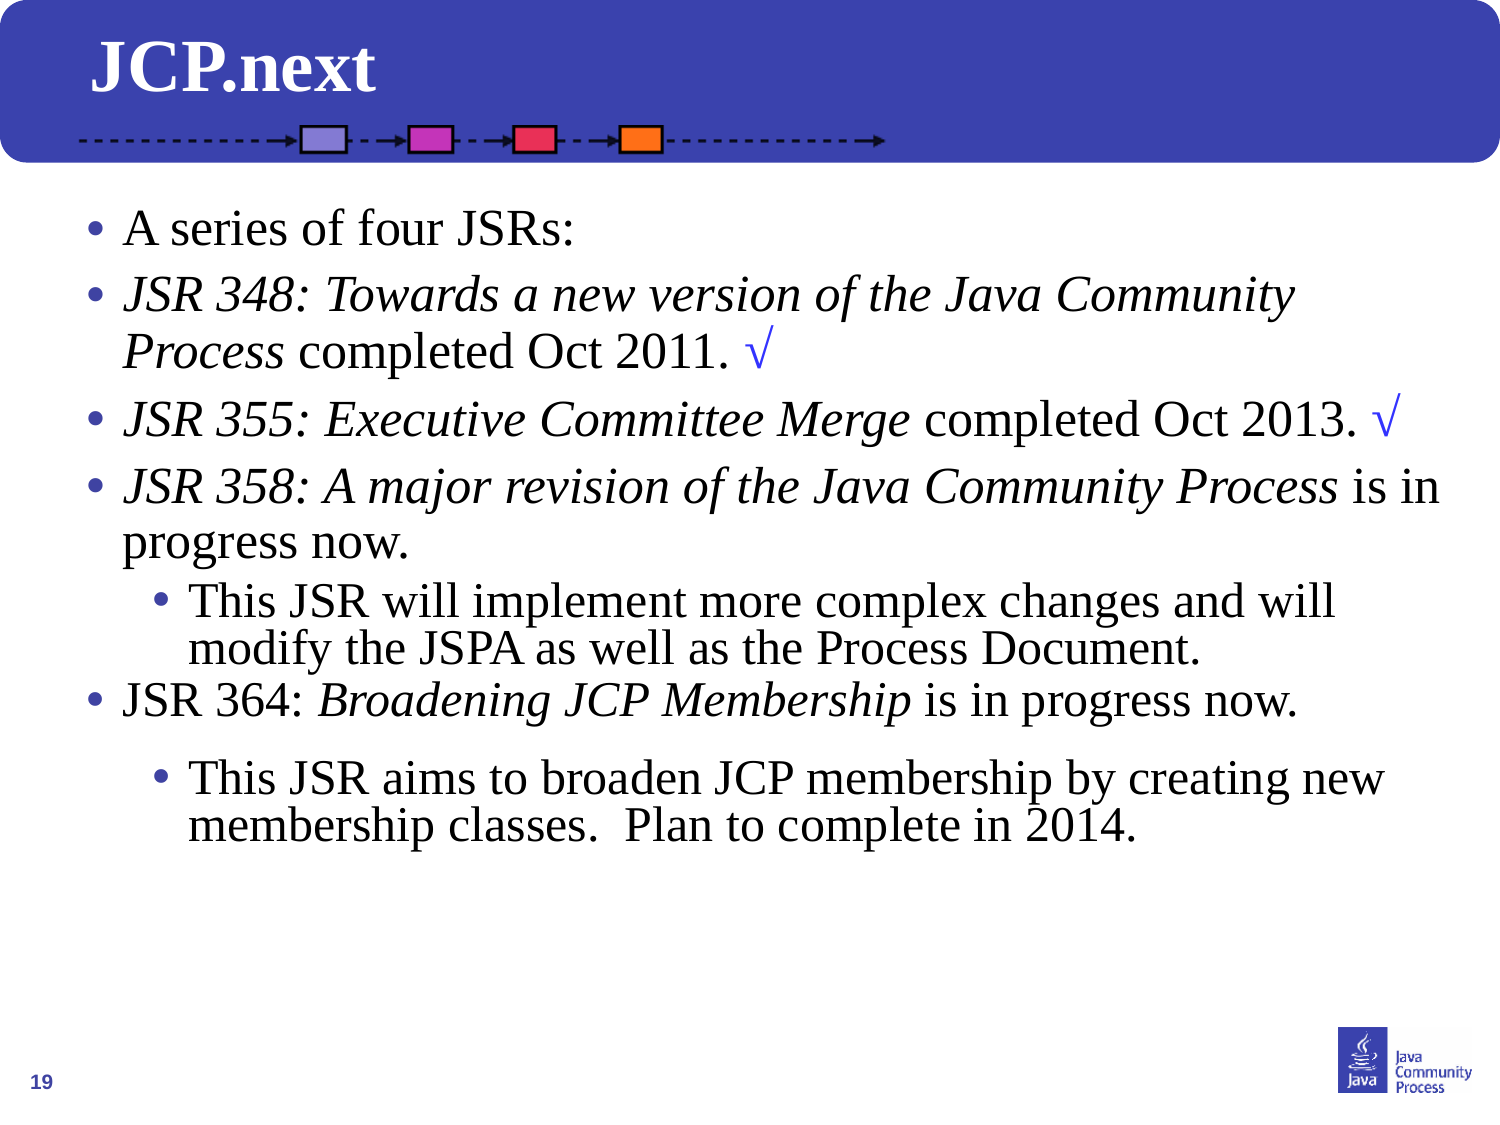

# JCP.next
A series of four JSRs:
JSR 348: Towards a new version of the Java Community Process completed Oct 2011. √
JSR 355: Executive Committee Merge completed Oct 2013. √
JSR 358: A major revision of the Java Community Process is in progress now.
This JSR will implement more complex changes and will modify the JSPA as well as the Process Document.
JSR 364: Broadening JCP Membership is in progress now.
This JSR aims to broaden JCP membership by creating new membership classes. Plan to complete in 2014.